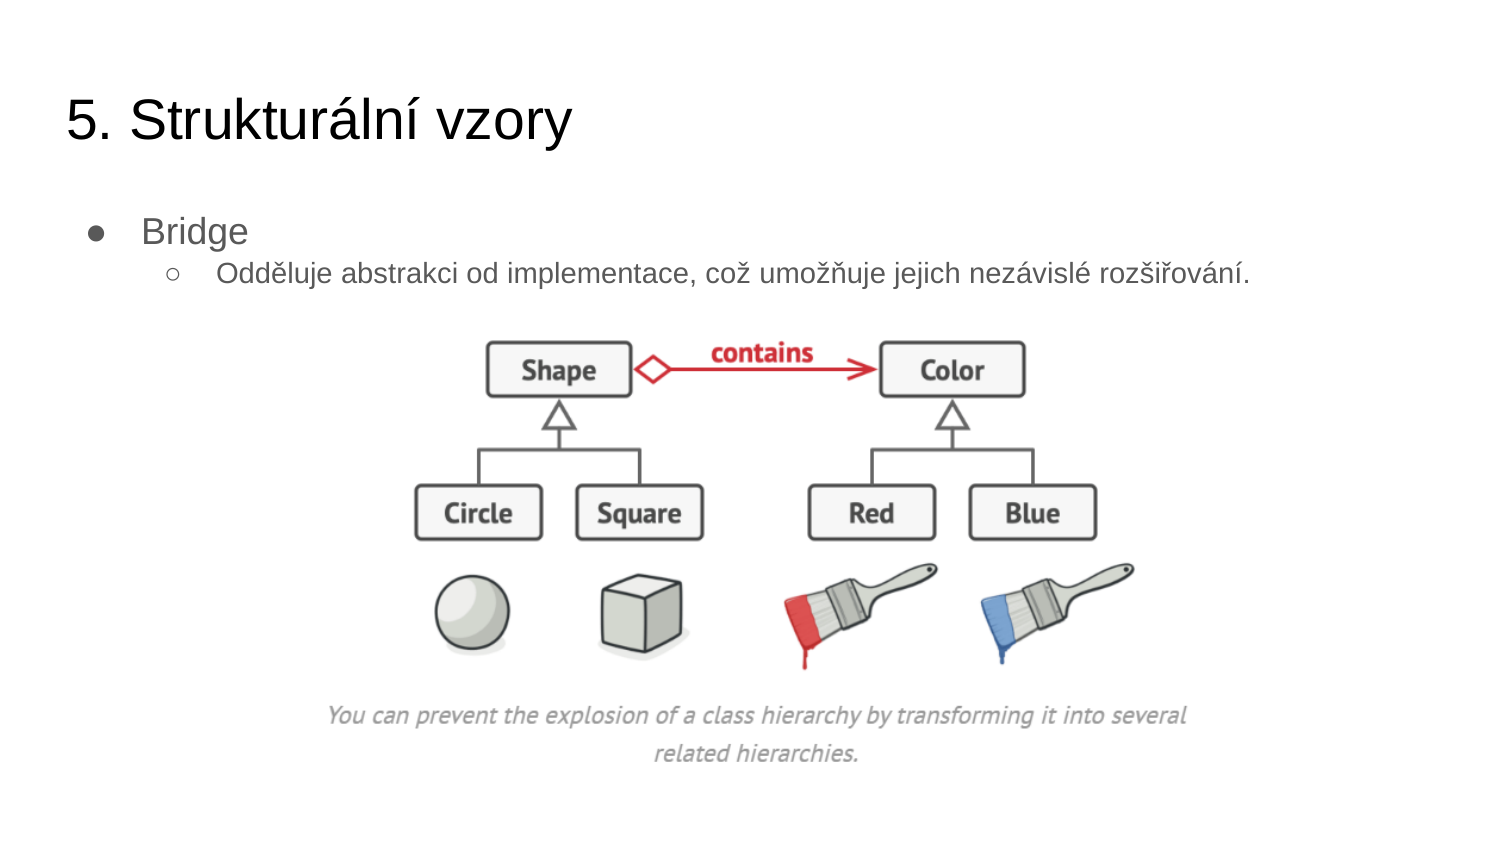

# 5. Strukturální vzory
Bridge
Odděluje abstrakci od implementace, což umožňuje jejich nezávislé rozšiřování.